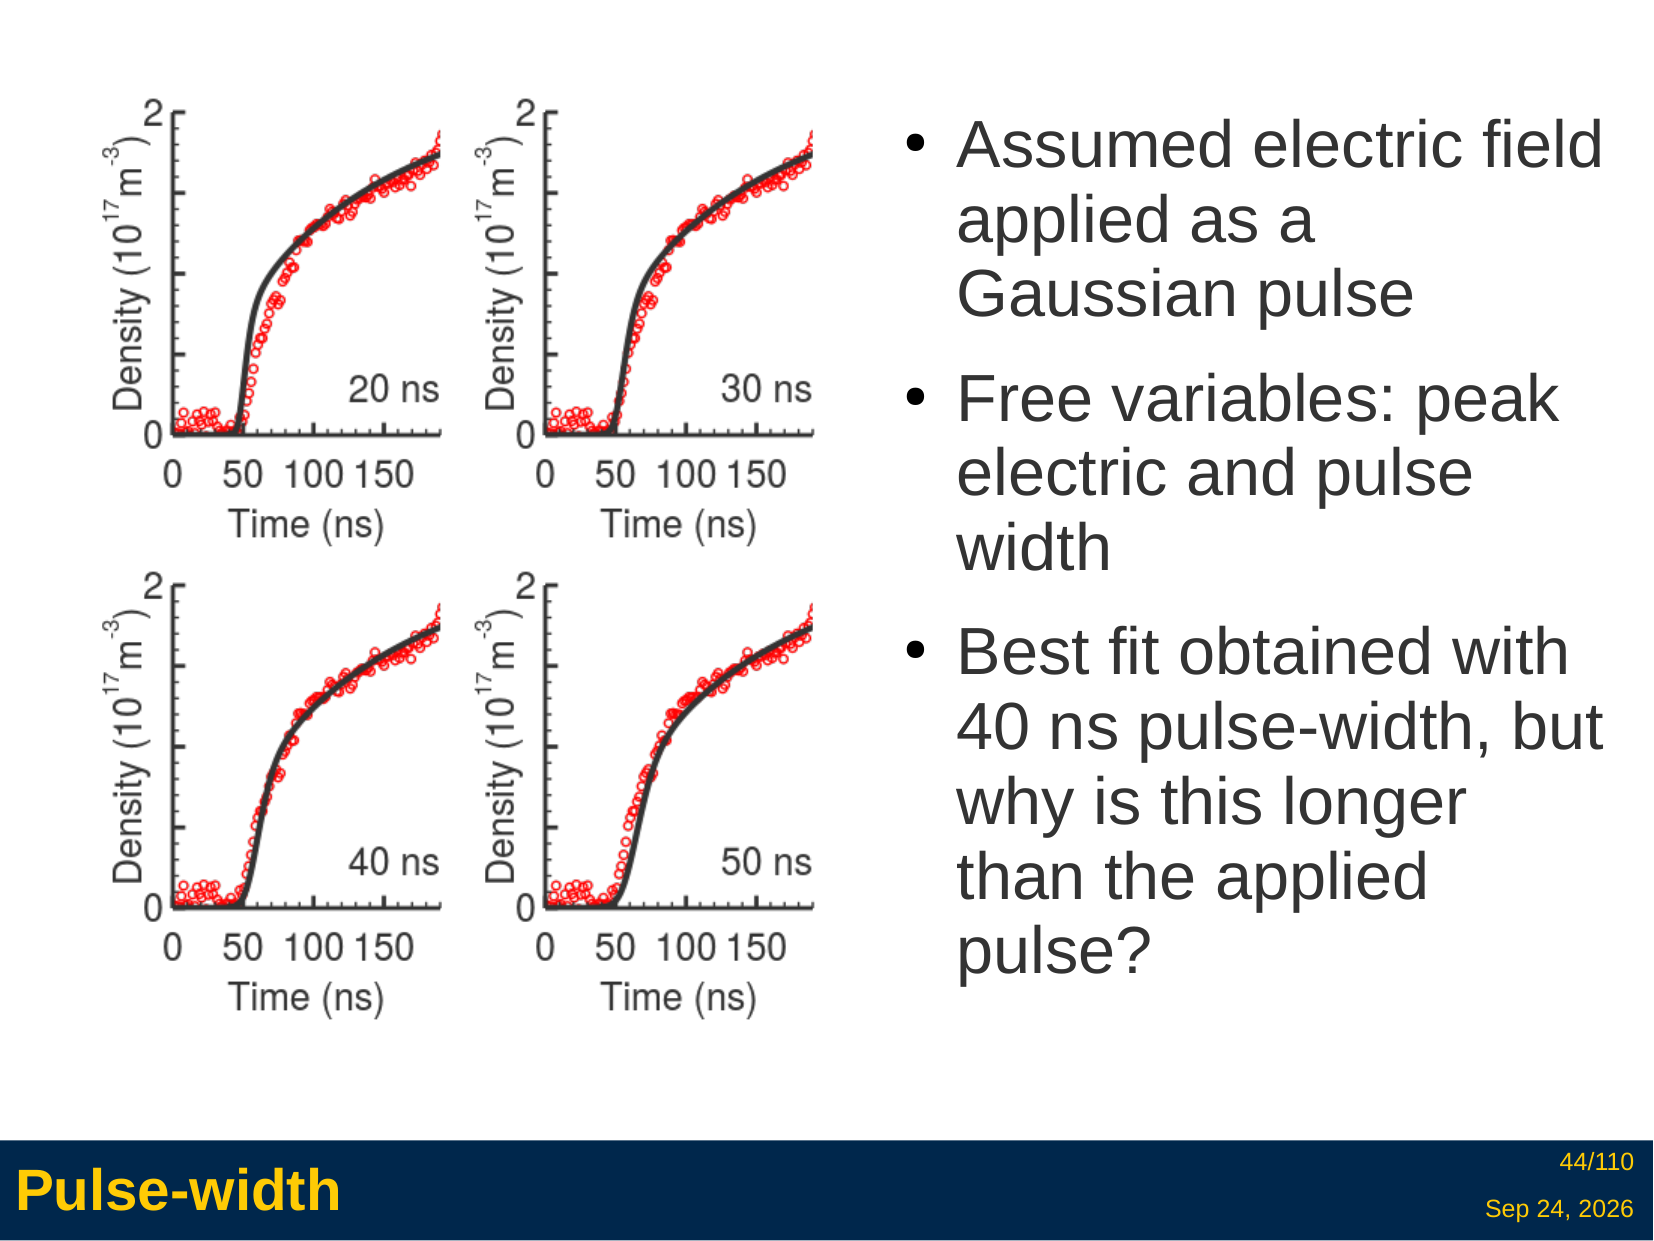

Assumed electric field applied as a Gaussian pulse
Free variables: peak electric and pulse width
Best fit obtained with 40 ns pulse-width, but why is this longer than the applied pulse?
# Pulse-width
44